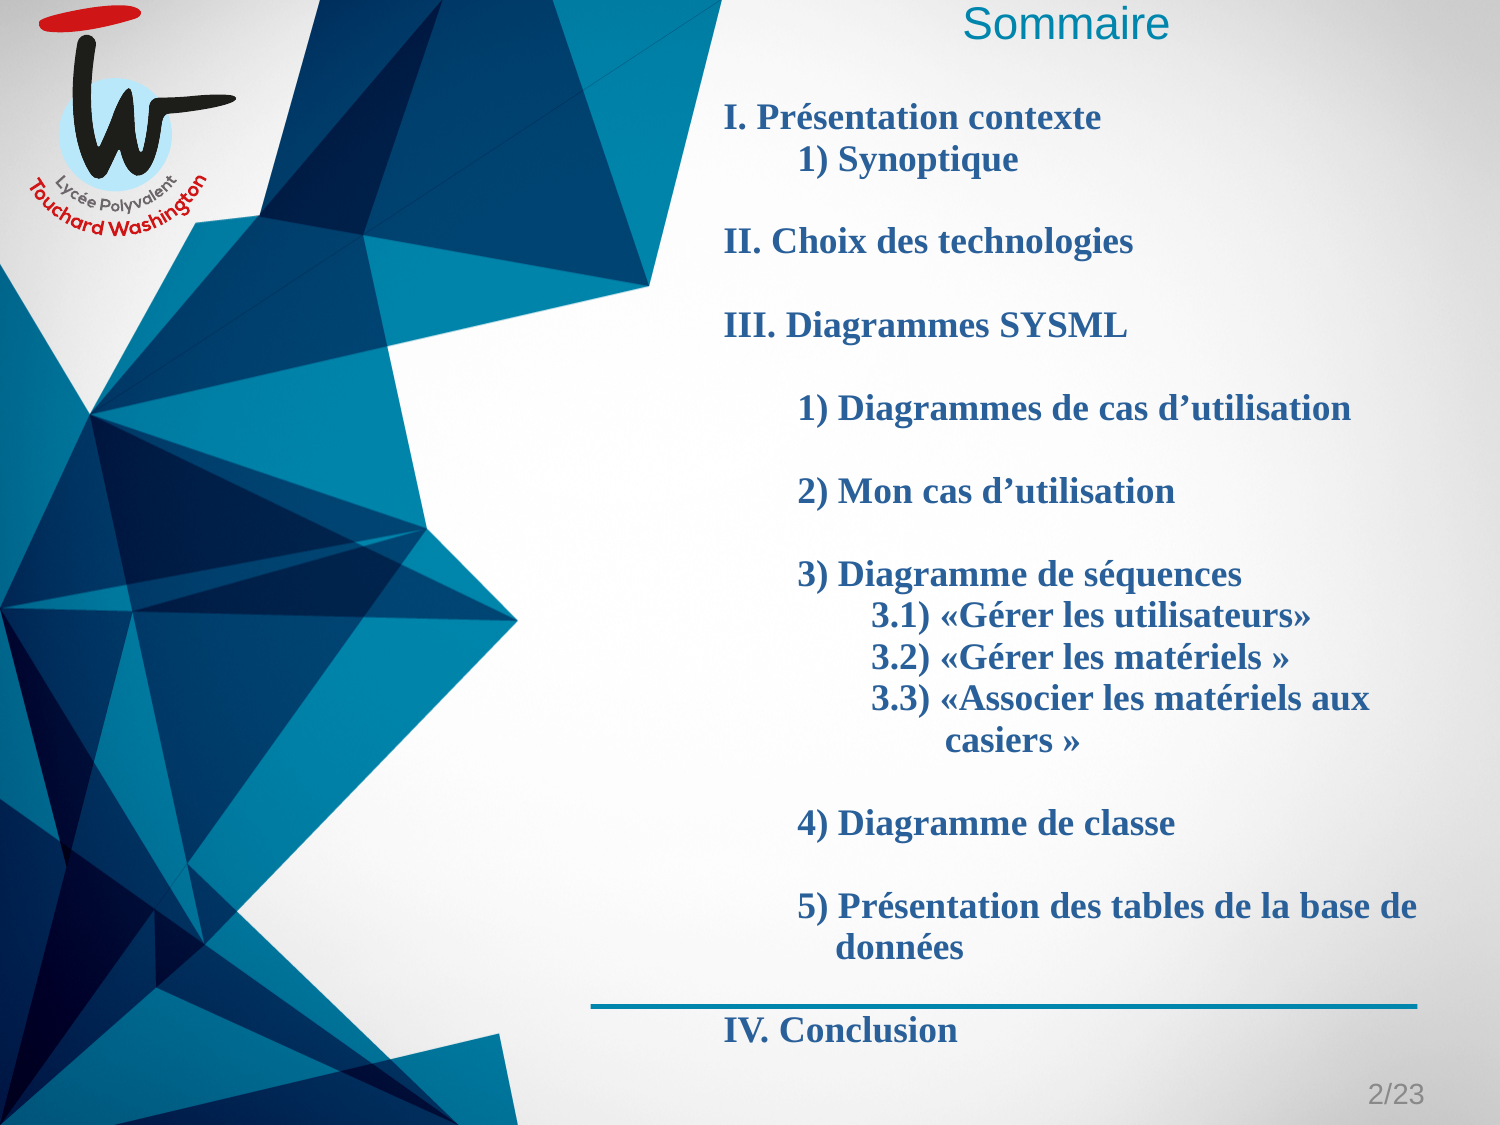

# Sommaire
I. Présentation contexte
	1) Synoptique
II. Choix des technologies
III. Diagrammes SYSML
	1) Diagrammes de cas d’utilisation
	2) Mon cas d’utilisation
	3) Diagramme de séquences
		3.1) «Gérer les utilisateurs»
		3.2) «Gérer les matériels »
		3.3) «Associer les matériels aux 					casiers »
	4) Diagramme de classe
	5) Présentation des tables de la base de 		 données
IV. Conclusion
2